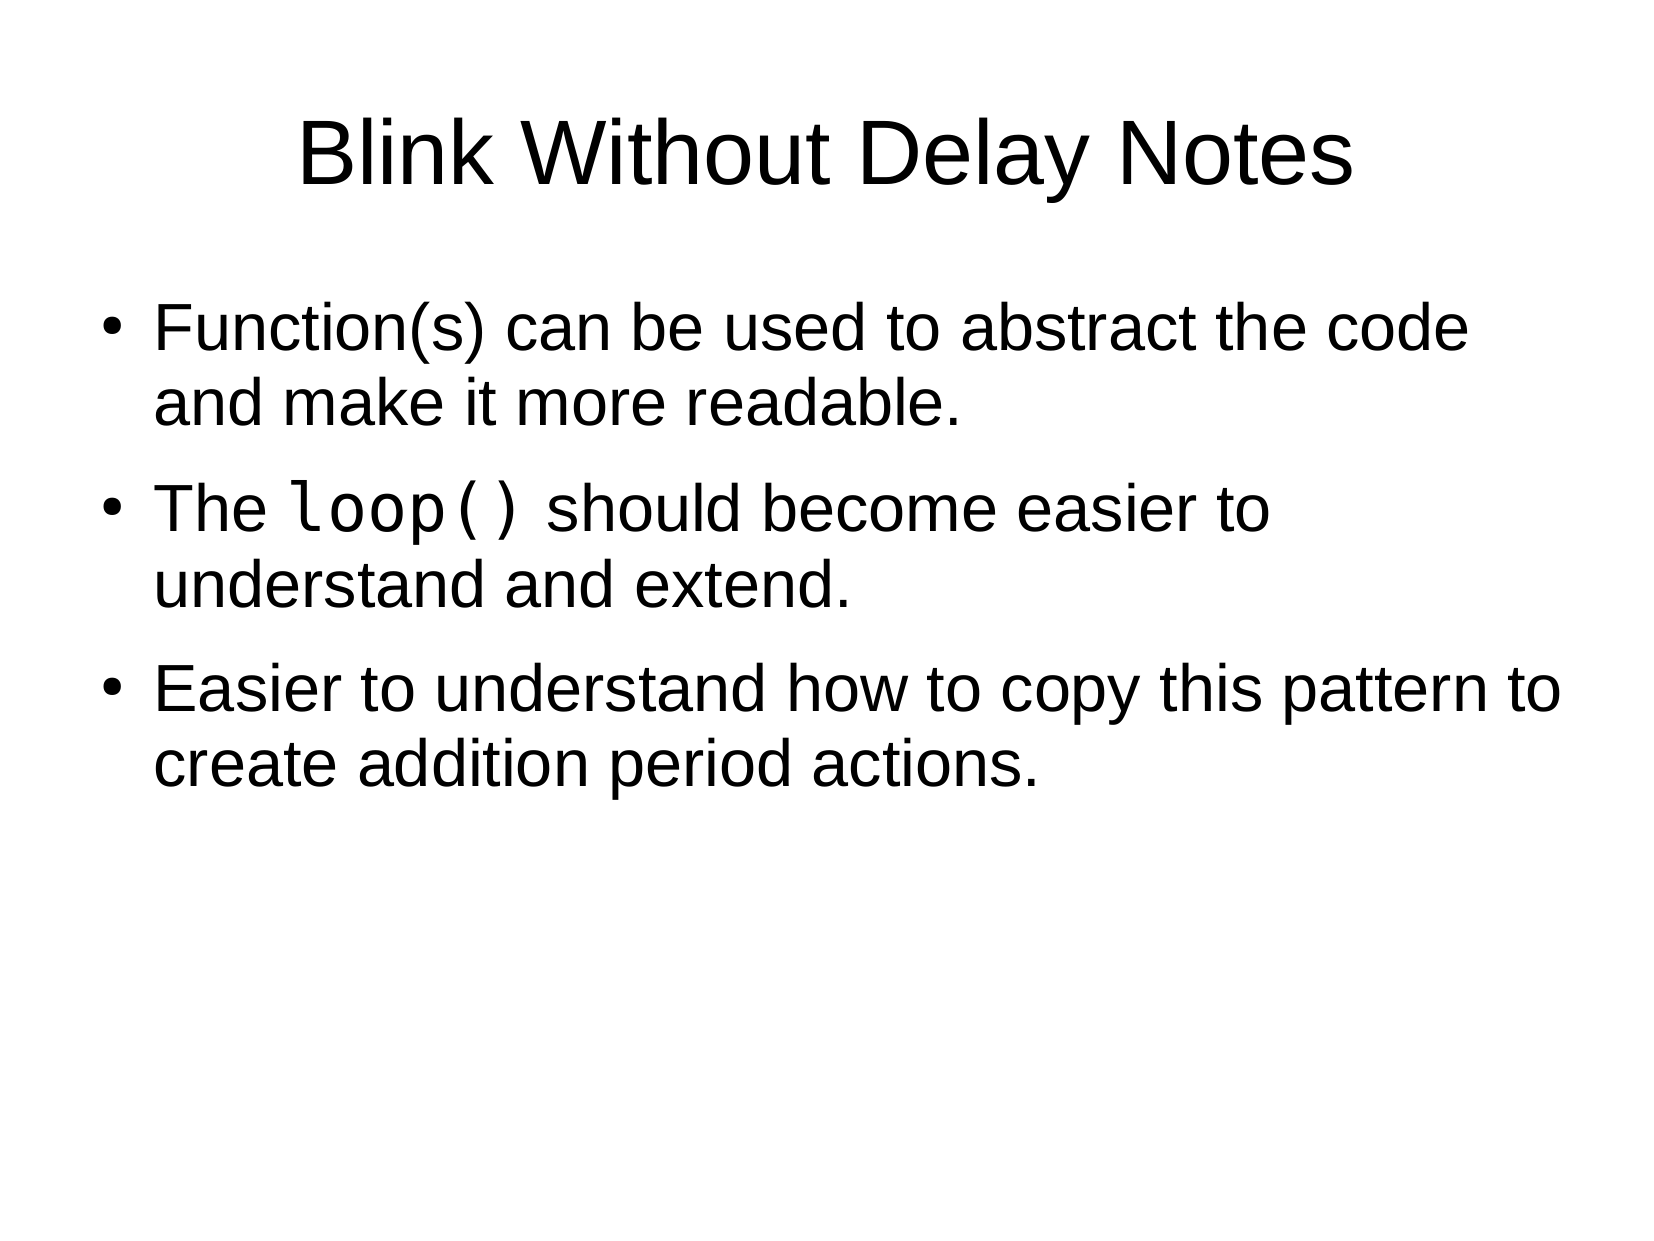

# Blink Without Delay Notes
Function(s) can be used to abstract the code and make it more readable.
The loop() should become easier to understand and extend.
Easier to understand how to copy this pattern to create addition period actions.